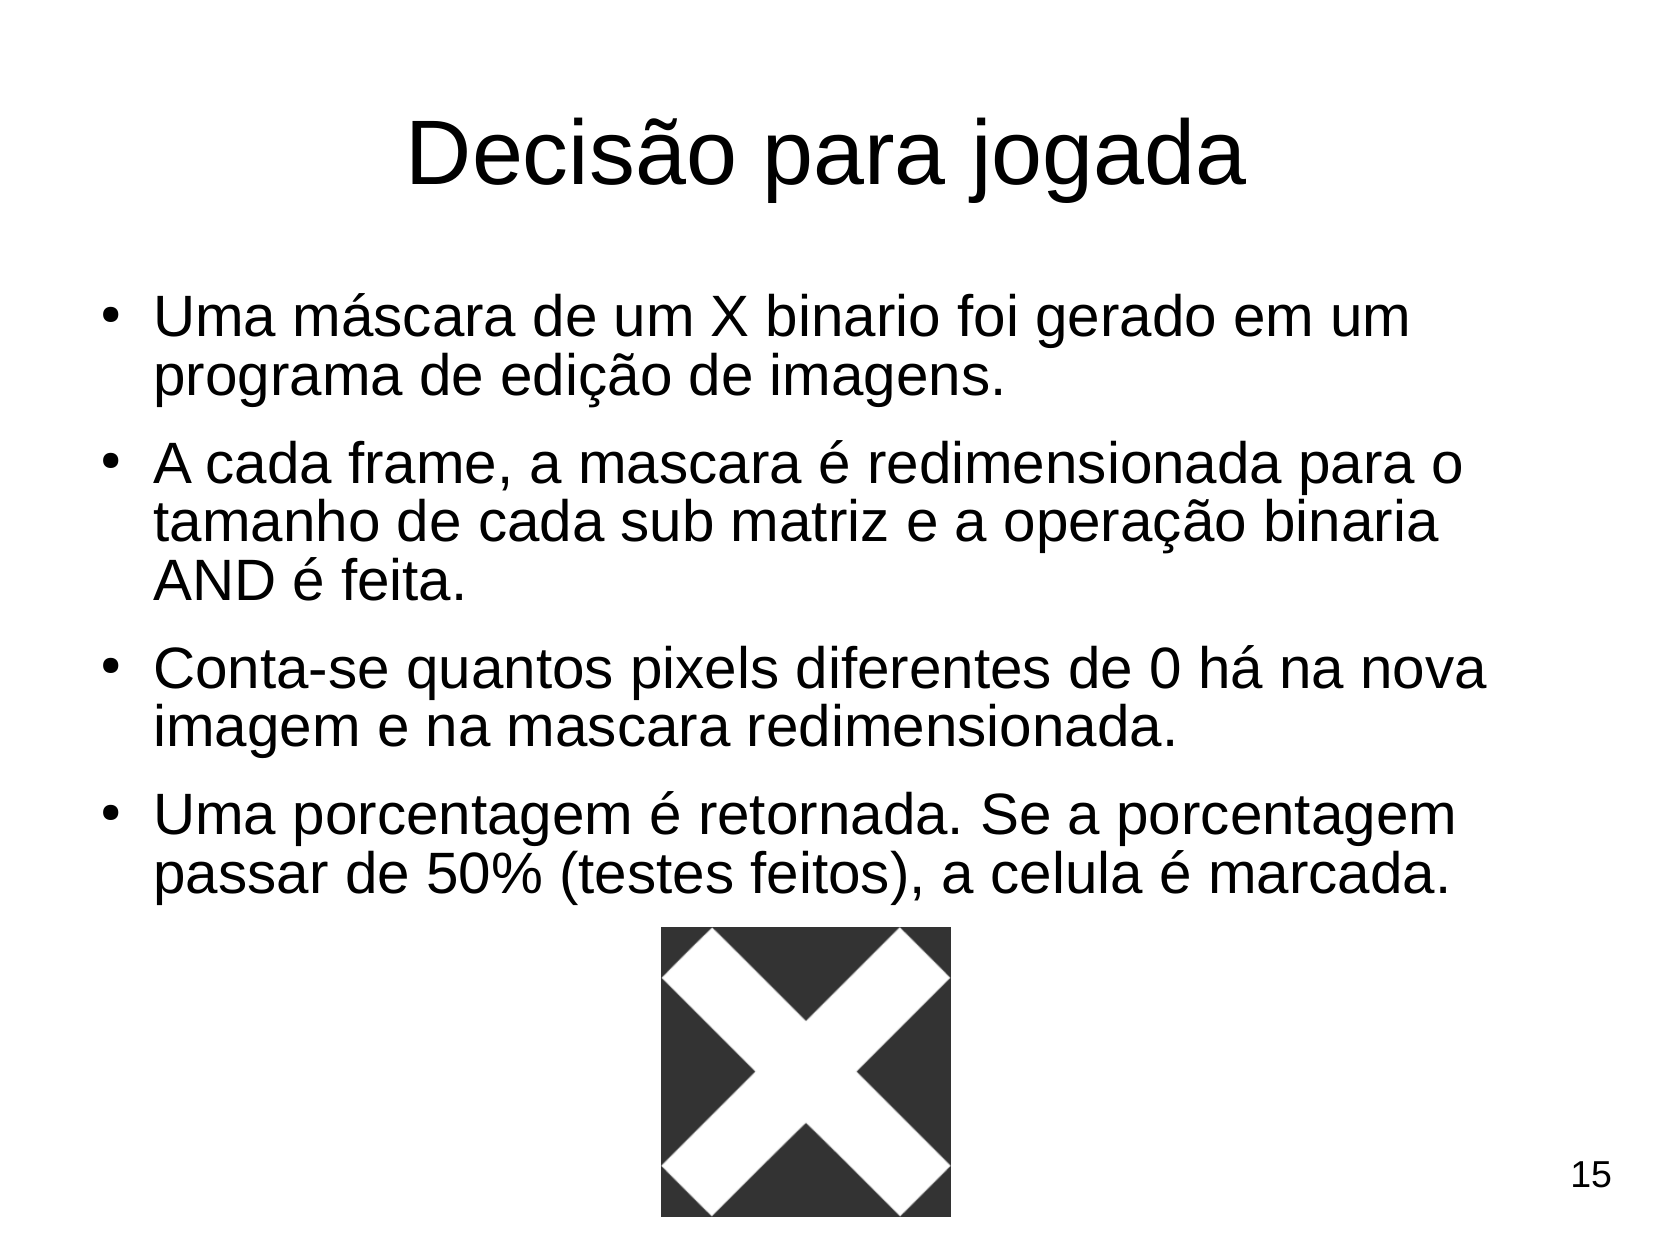

# Decisão para jogada
Uma máscara de um X binario foi gerado em um programa de edição de imagens.
A cada frame, a mascara é redimensionada para o tamanho de cada sub matriz e a operação binaria AND é feita.
Conta-se quantos pixels diferentes de 0 há na nova imagem e na mascara redimensionada.
Uma porcentagem é retornada. Se a porcentagem passar de 50% (testes feitos), a celula é marcada.